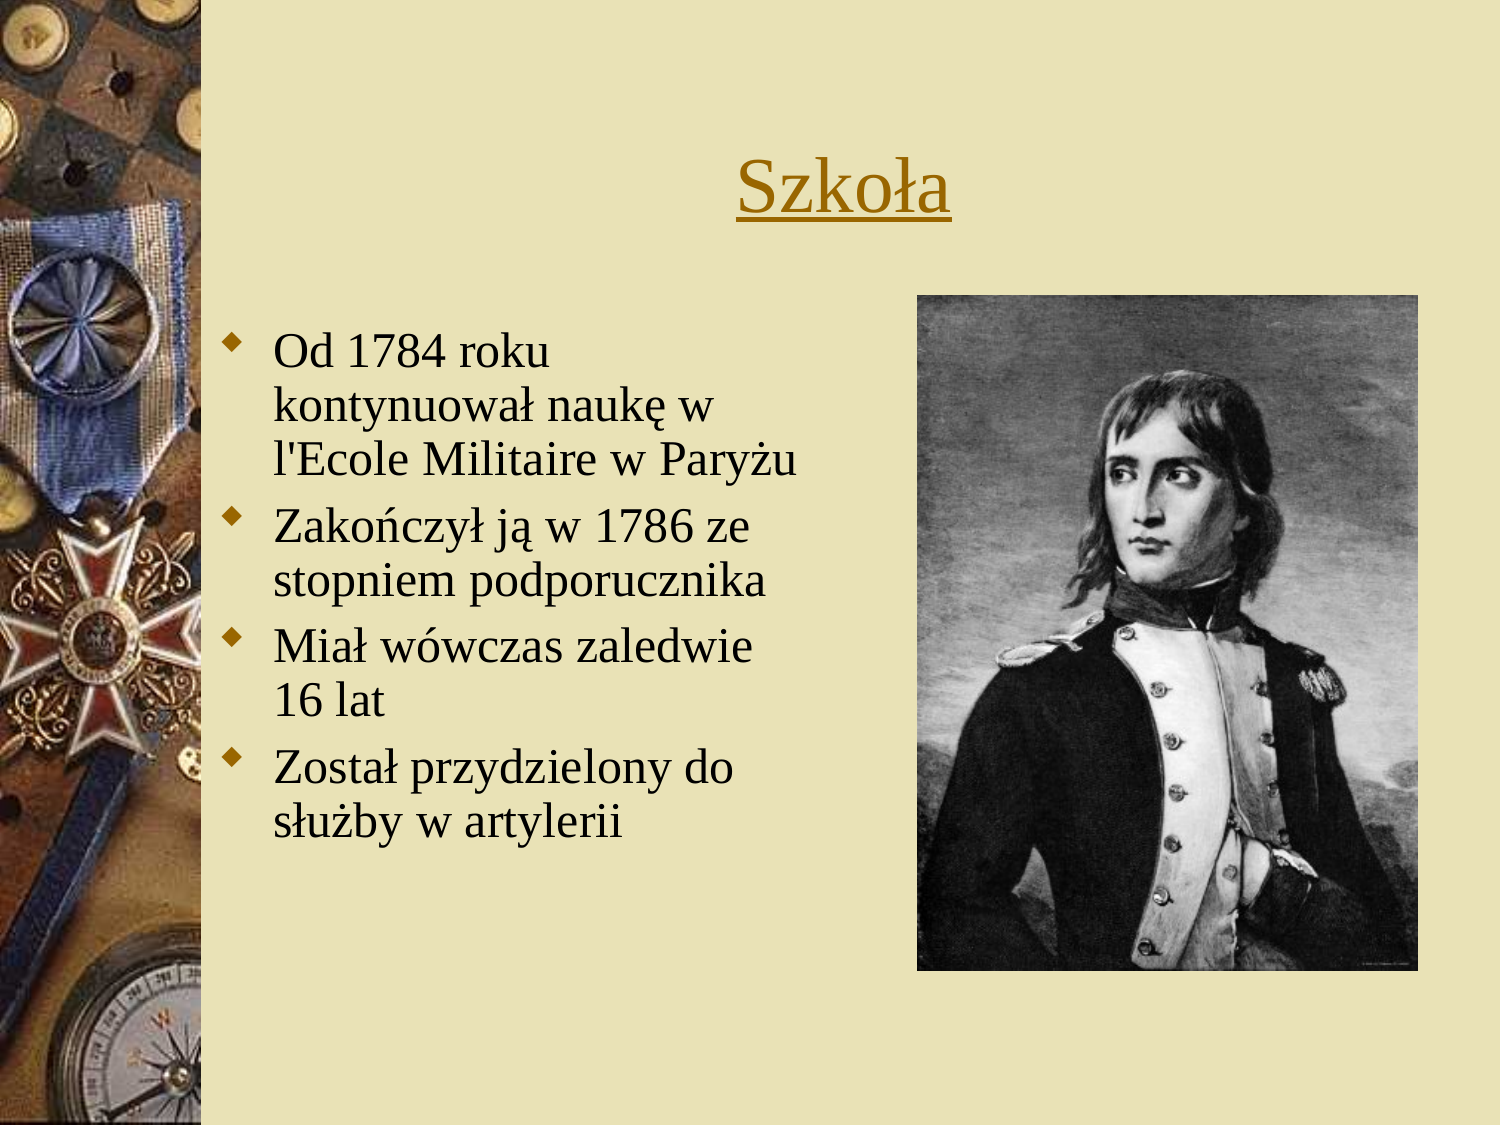

Szkoła
Od 1784 roku kontynuował naukę w l'Ecole Militaire w Paryżu
Zakończył ją w 1786 ze stopniem podporucznika
Miał wówczas zaledwie 16 lat
Został przydzielony do służby w artylerii